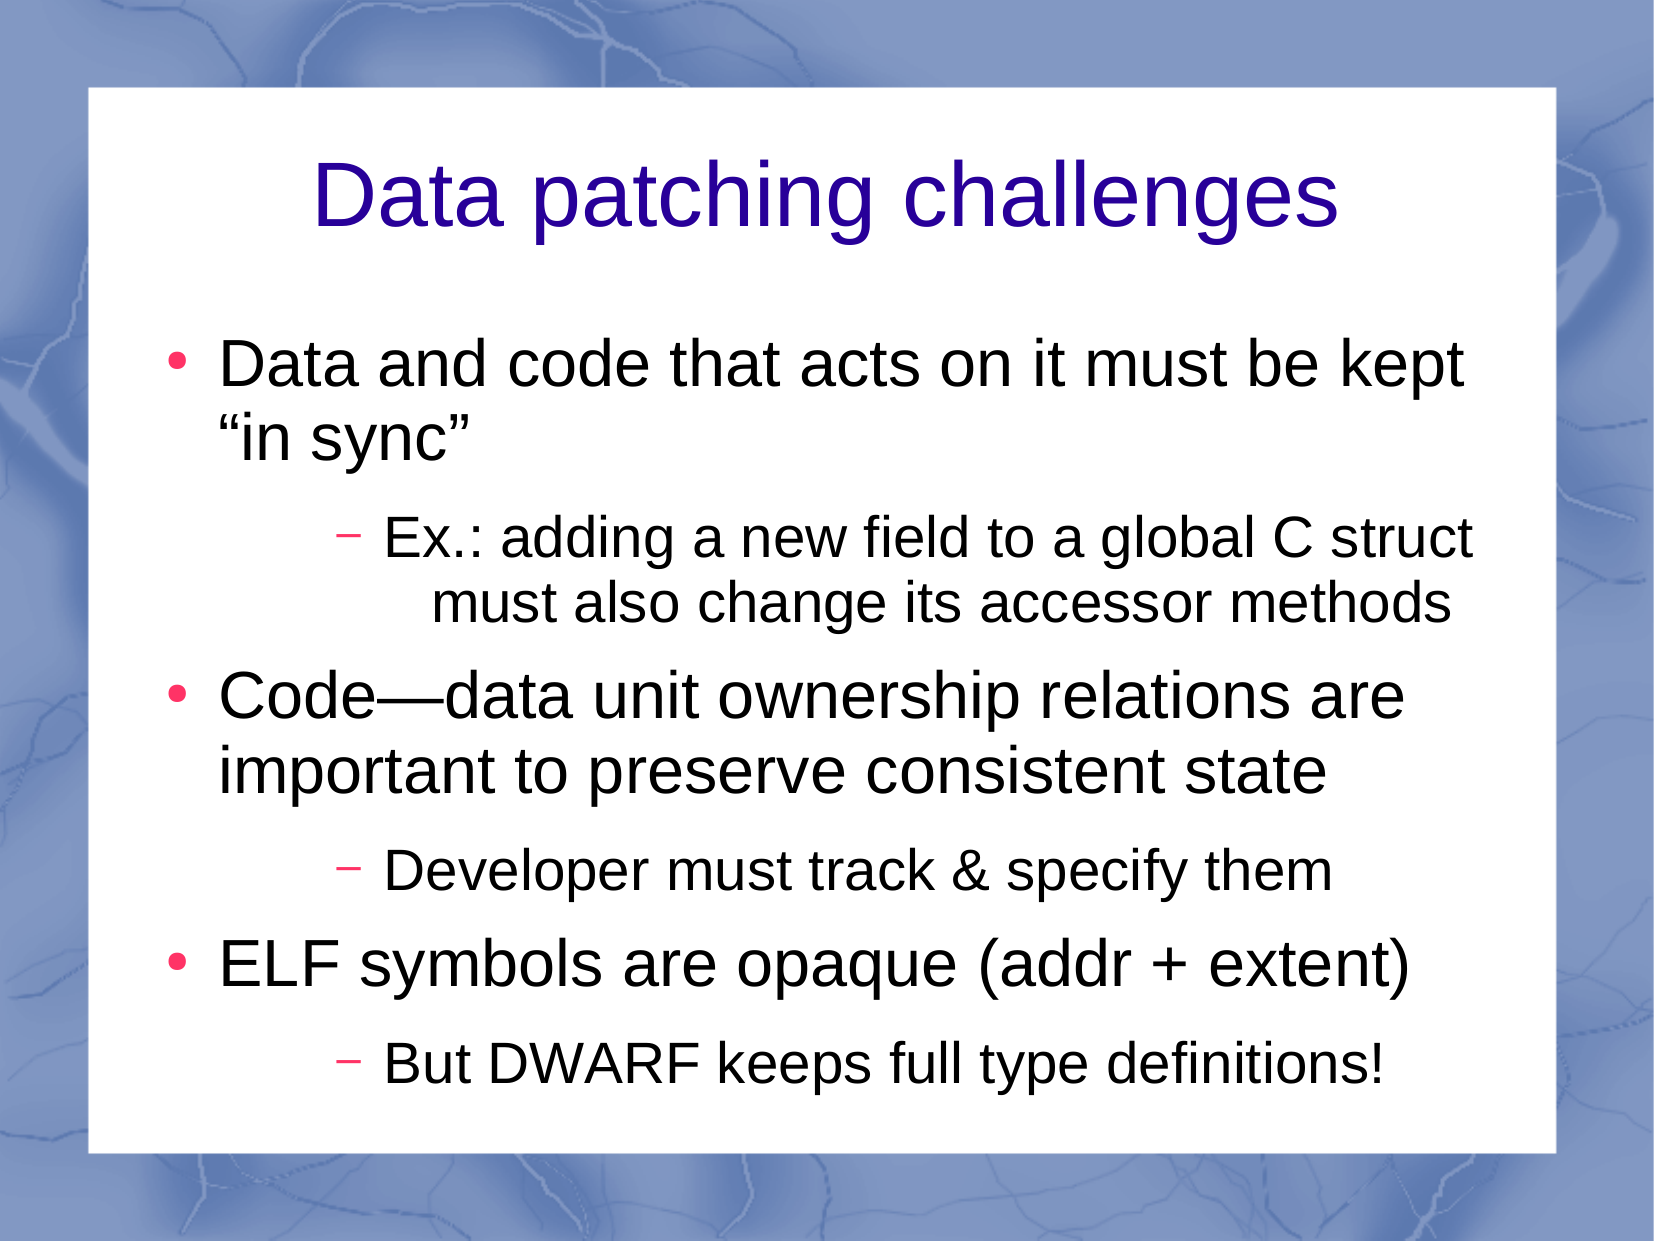

# Data patching challenges
Data and code that acts on it must be kept “in sync”
Ex.: adding a new field to a global C struct must also change its accessor methods
Code—data unit ownership relations are important to preserve consistent state
Developer must track & specify them
ELF symbols are opaque (addr + extent)
But DWARF keeps full type definitions!